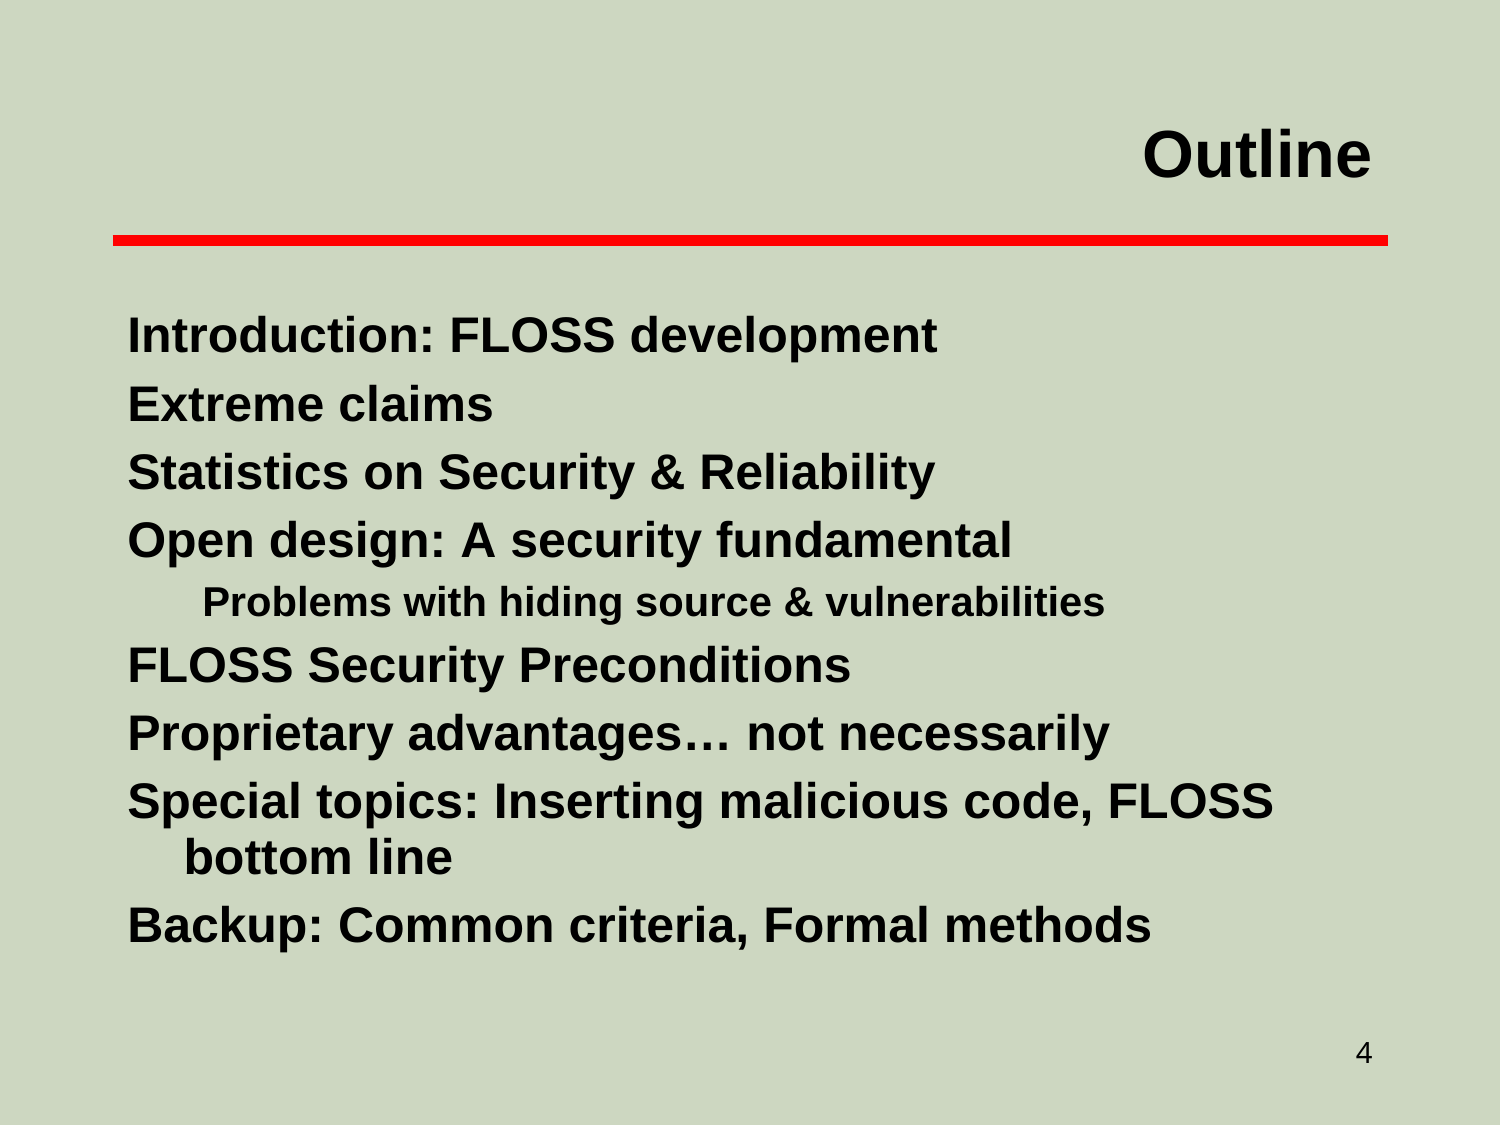

# Outline
Introduction: FLOSS development
Extreme claims
Statistics on Security & Reliability
Open design: A security fundamental
Problems with hiding source & vulnerabilities
FLOSS Security Preconditions
Proprietary advantages… not necessarily
Special topics: Inserting malicious code, FLOSS bottom line
Backup: Common criteria, Formal methods